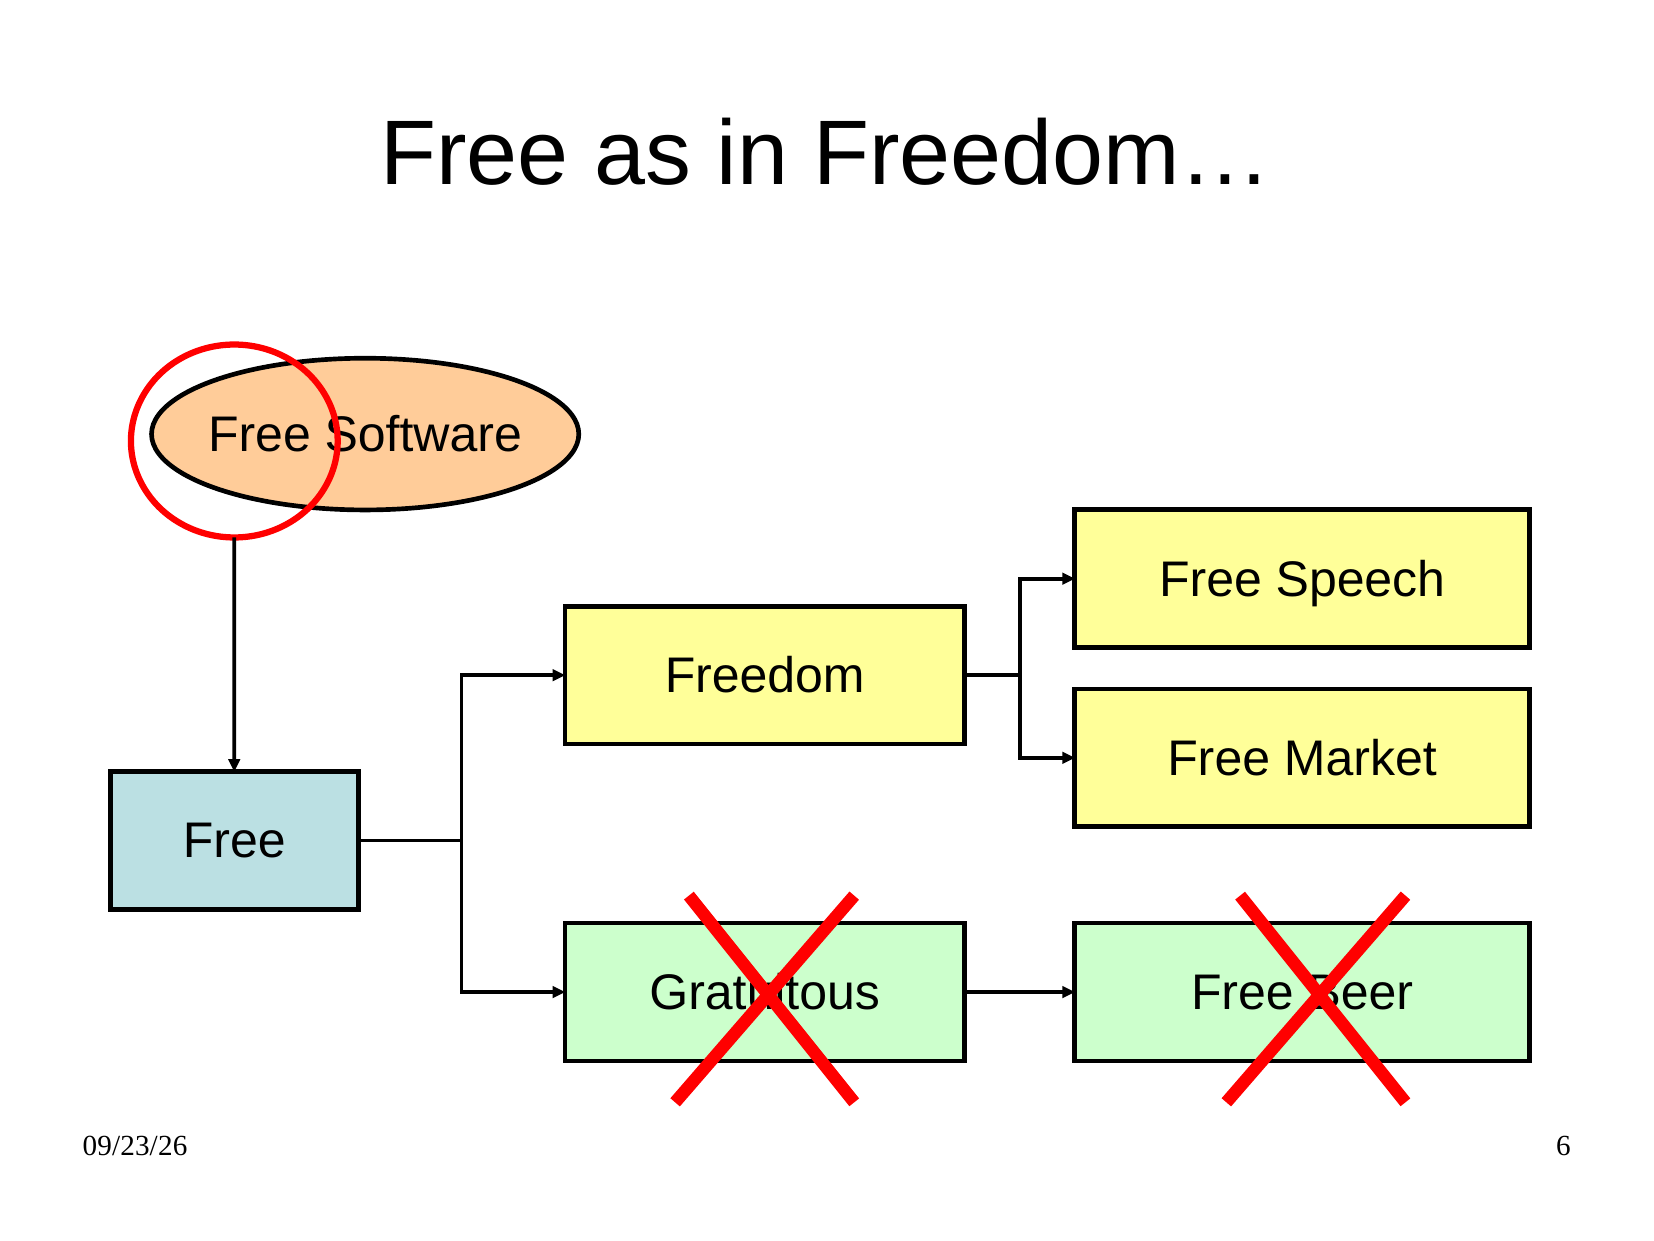

# Free as in Freedom…
Free Software
Free Speech
Freedom
Free Market
Free
Gratuitous
Free Beer
6